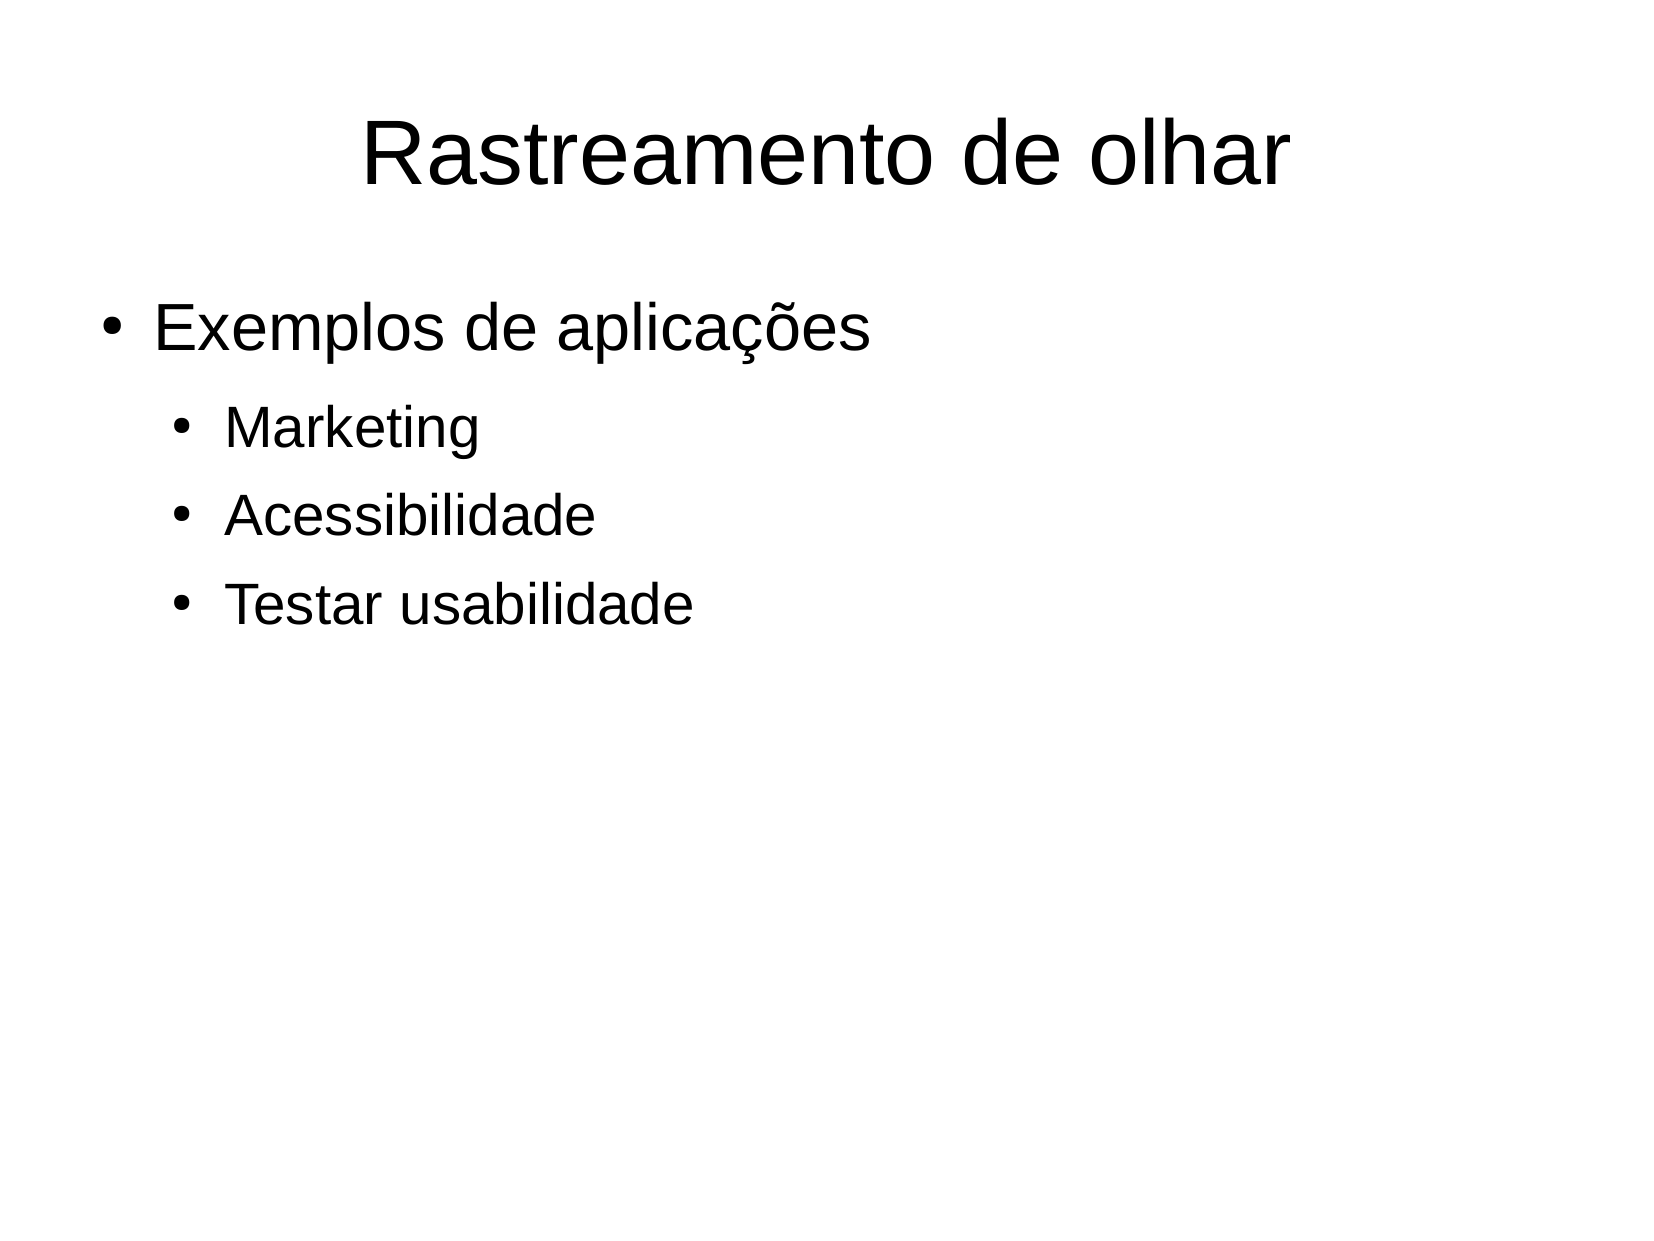

# Rastreamento de olhar
Exemplos de aplicações
Marketing
Acessibilidade
Testar usabilidade